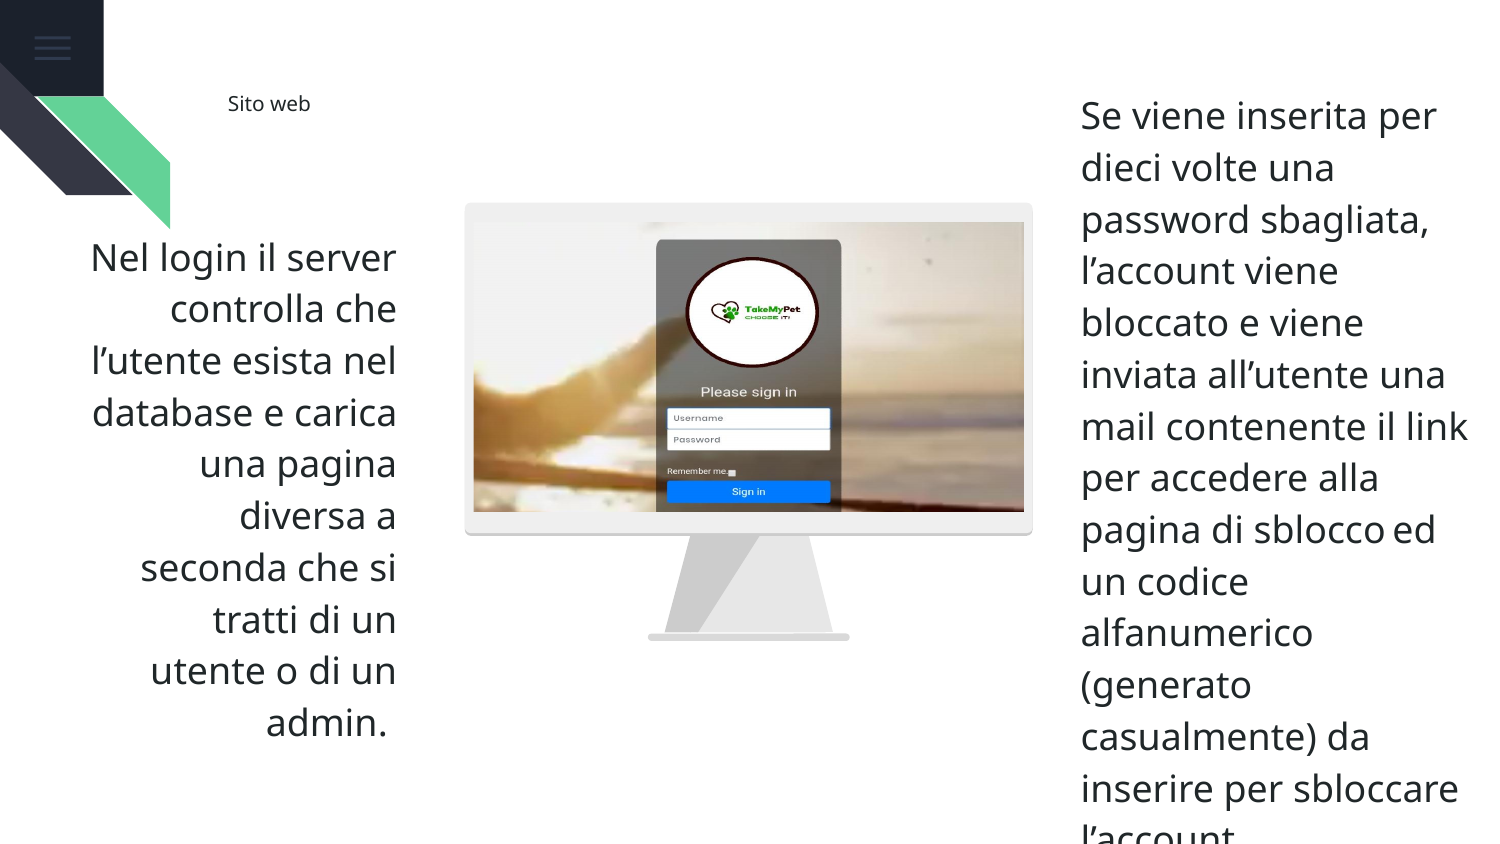

Se viene inserita per dieci volte una password sbagliata, l’account viene bloccato e viene inviata all’utente una mail contenente il link per accedere alla pagina di sblocco ed un codice alfanumerico (generato casualmente) da inserire per sbloccare l’account.
# Sito web
Nel login il server controlla che l’utente esista nel database e carica una pagina diversa a seconda che si tratti di un utente o di un admin.